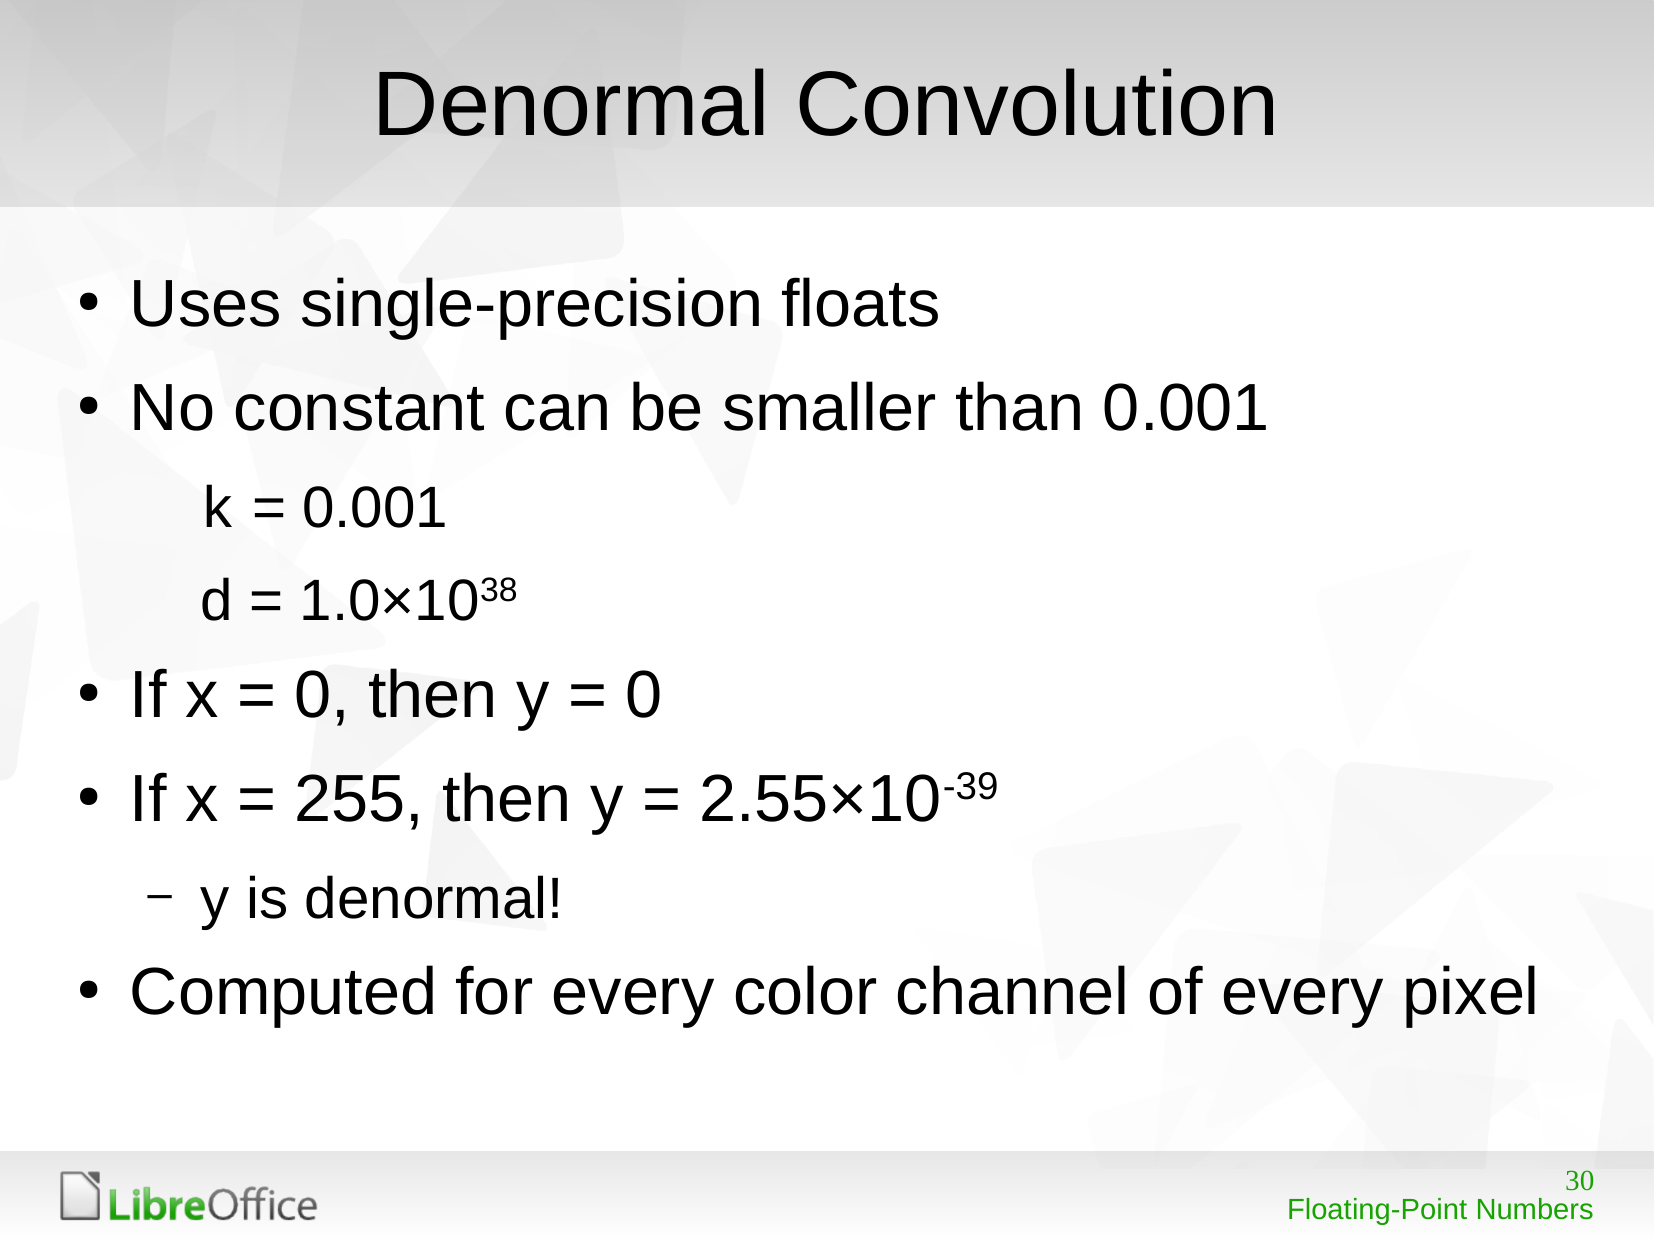

# Denormal Convolution
Uses single-precision floats
No constant can be smaller than 0.001
k = 0.001
d = 1.0×1038
If x = 0, then y = 0
If x = 255, then y = 2.55×10-39
y is denormal!
Computed for every color channel of every pixel
30
Floating-Point Numbers